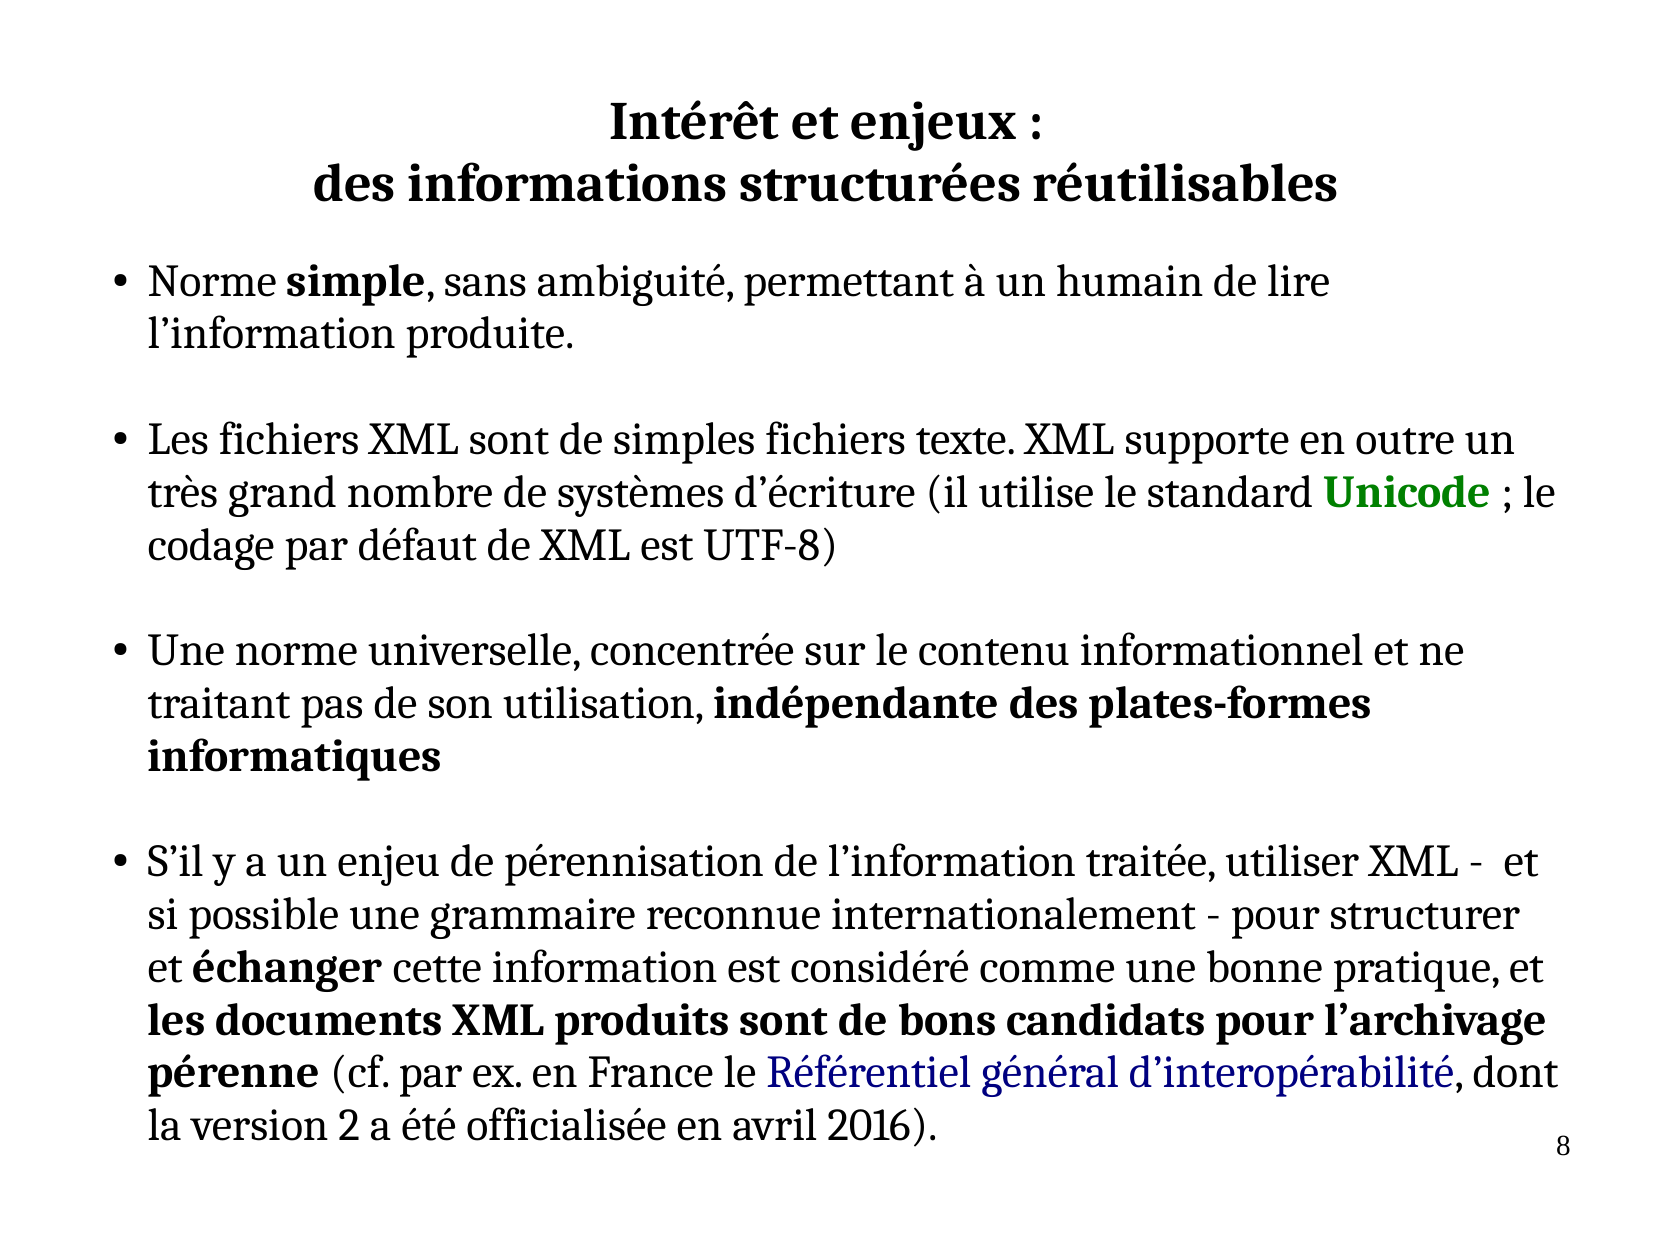

# Intérêt et enjeux : des informations structurées réutilisables
Norme simple, sans ambiguité, permettant à un humain de lire l’information produite.
Les fichiers XML sont de simples fichiers texte. XML supporte en outre un très grand nombre de systèmes d’écriture (il utilise le standard Unicode ; le codage par défaut de XML est UTF-8)
Une norme universelle, concentrée sur le contenu informationnel et ne traitant pas de son utilisation, indépendante des plates-formes informatiques
S’il y a un enjeu de pérennisation de l’information traitée, utiliser XML - et si possible une grammaire reconnue internationalement - pour structurer et échanger cette information est considéré comme une bonne pratique, et les documents XML produits sont de bons candidats pour l’archivage pérenne (cf. par ex. en France le Référentiel général d’interopérabilité, dont la version 2 a été officialisée en avril 2016).
8